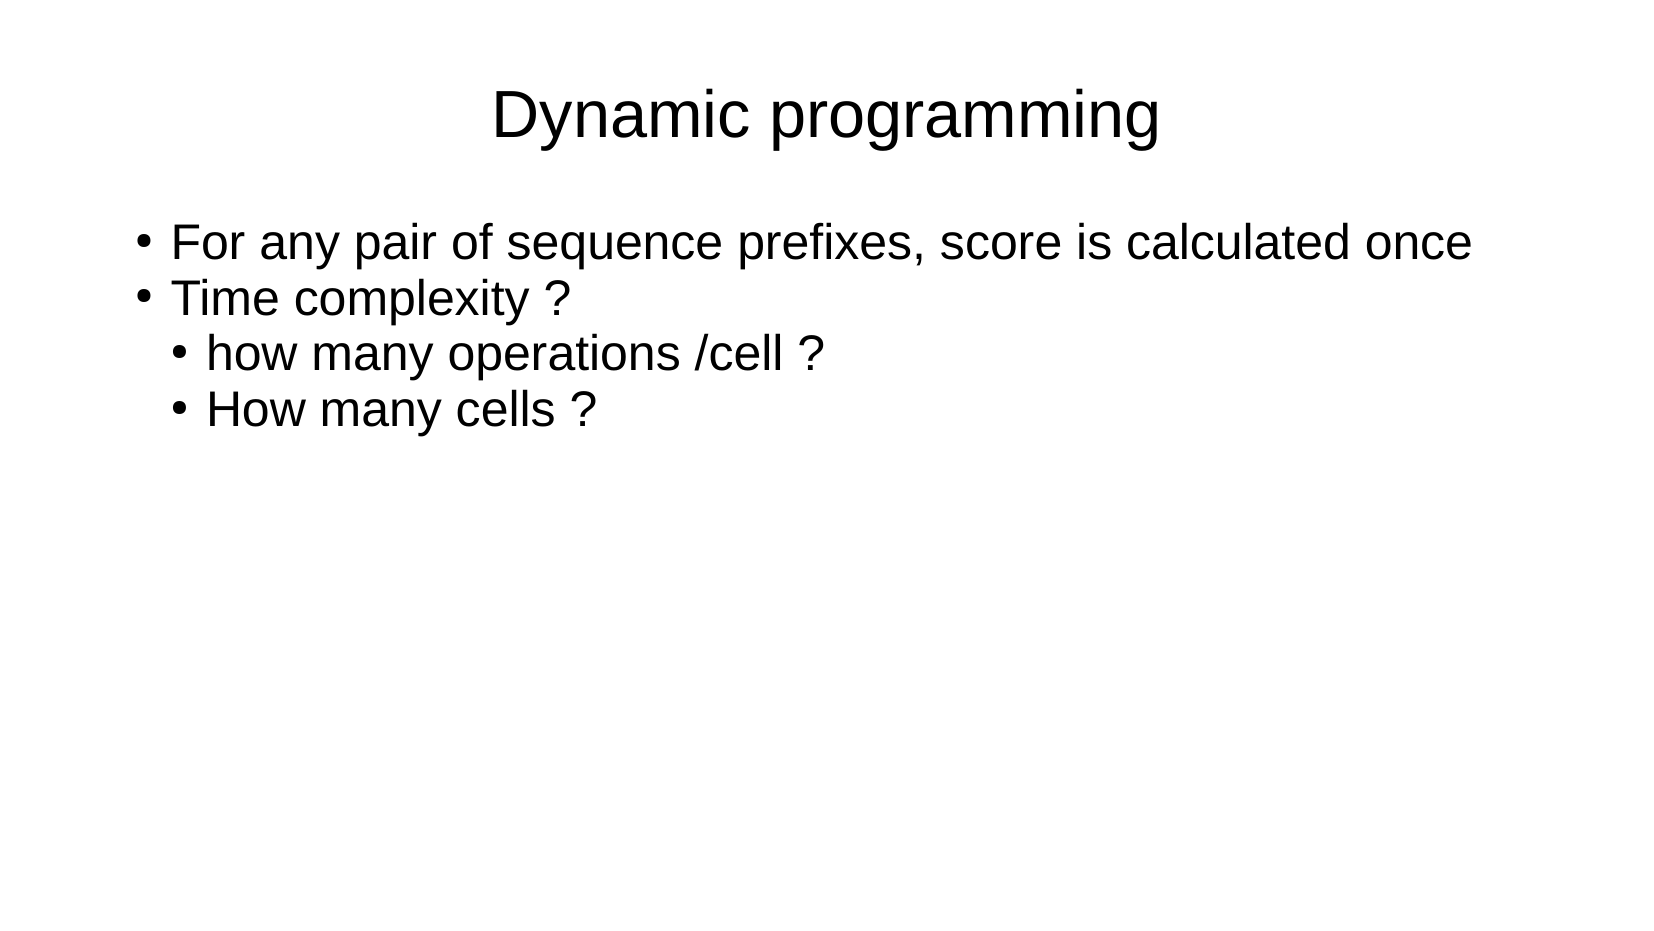

# Dynamic programming
For any pair of sequence prefixes, score is calculated once
Time complexity ?
how many operations /cell ?
How many cells ?